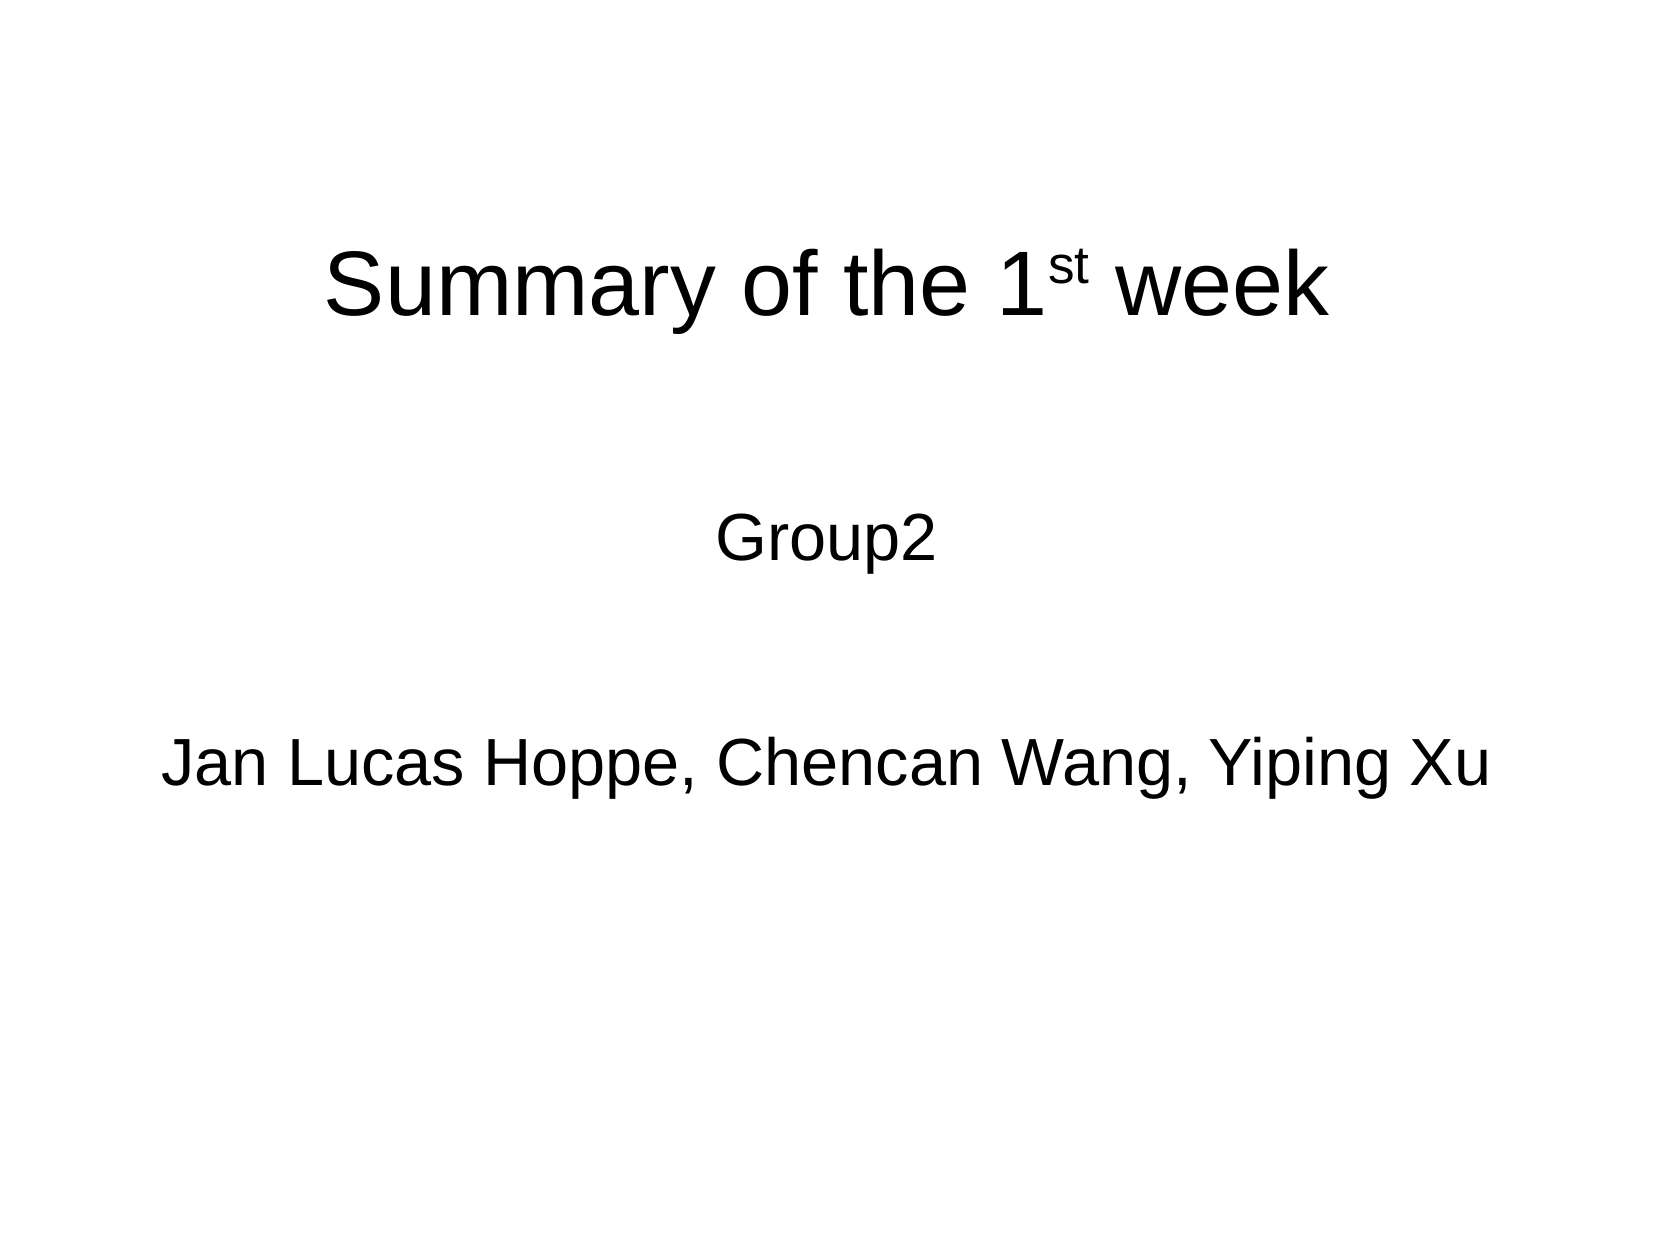

# Summary of the 1st week
Group2
Jan Lucas Hoppe, Chencan Wang, Yiping Xu